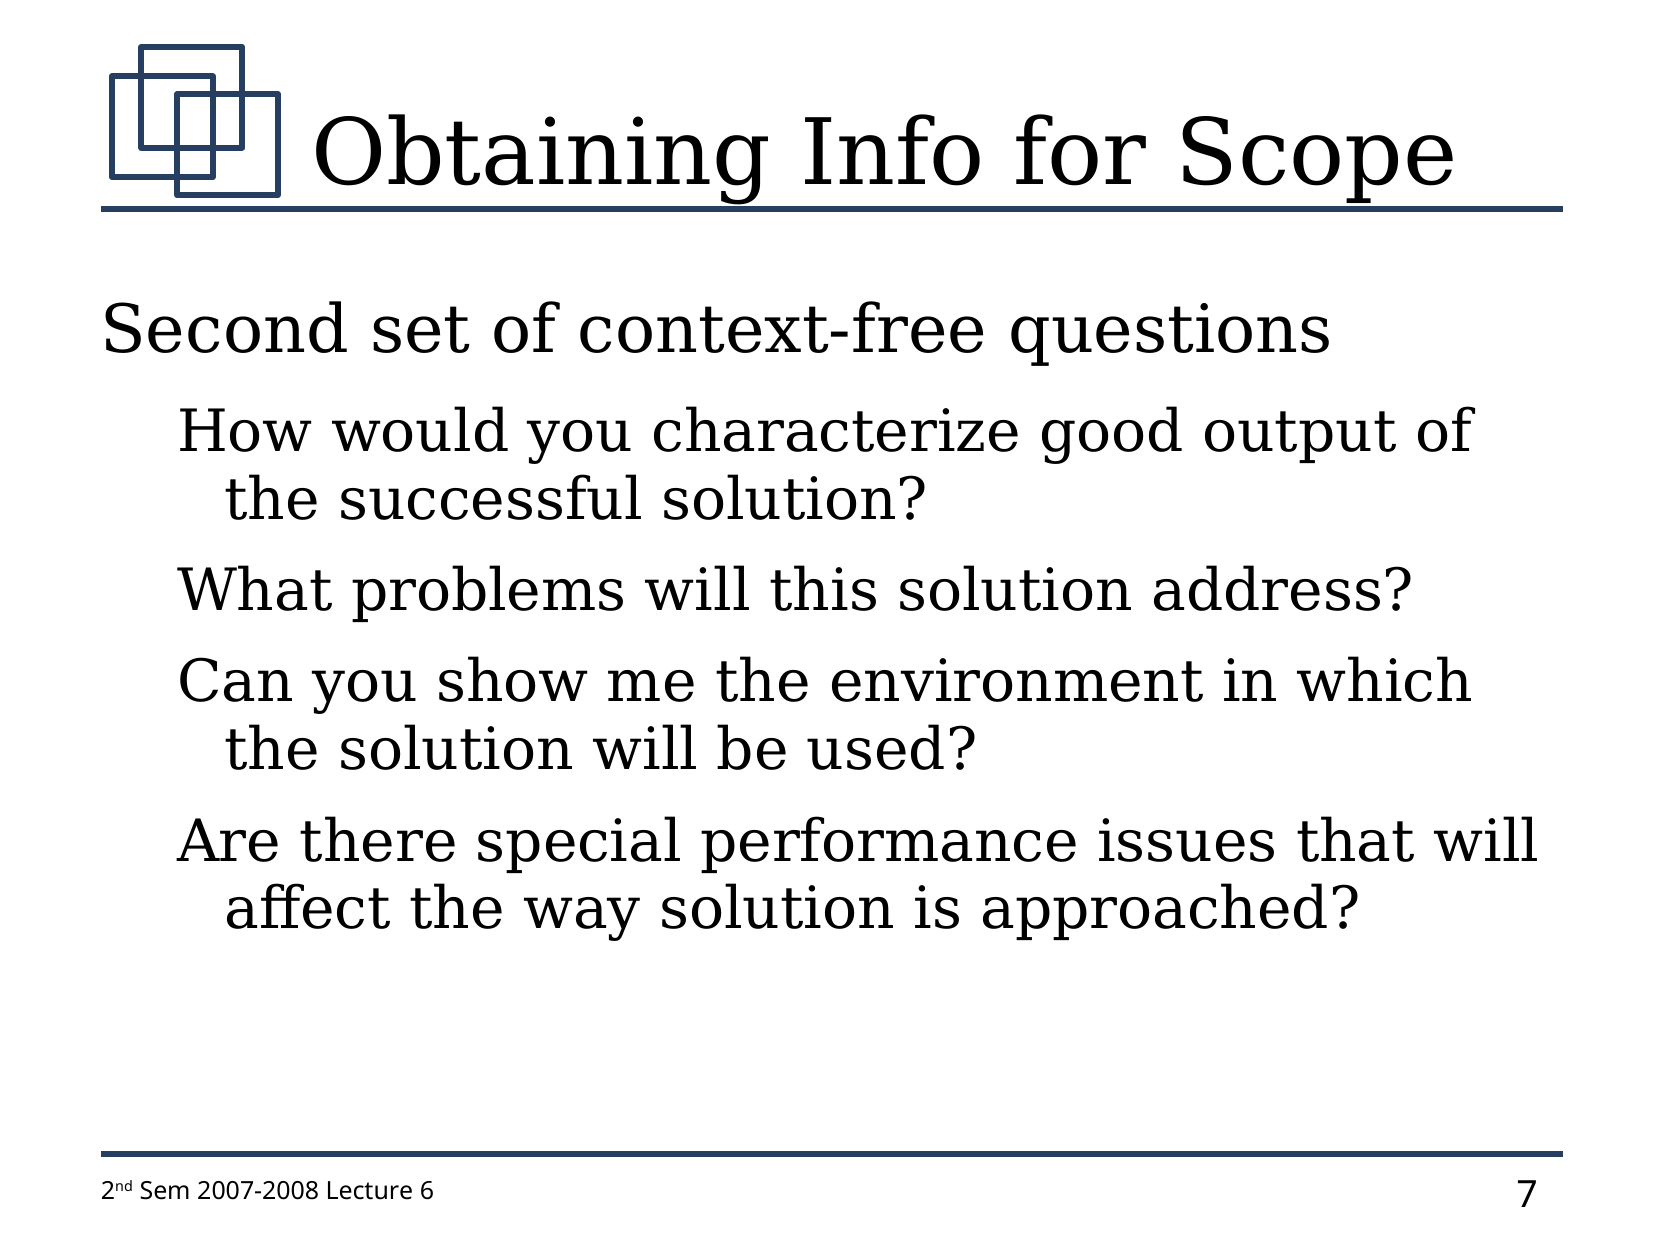

# Obtaining Info for Scope
Second set of context-free questions
How would you characterize good output of the successful solution?
What problems will this solution address?
Can you show me the environment in which the solution will be used?
Are there special performance issues that will affect the way solution is approached?